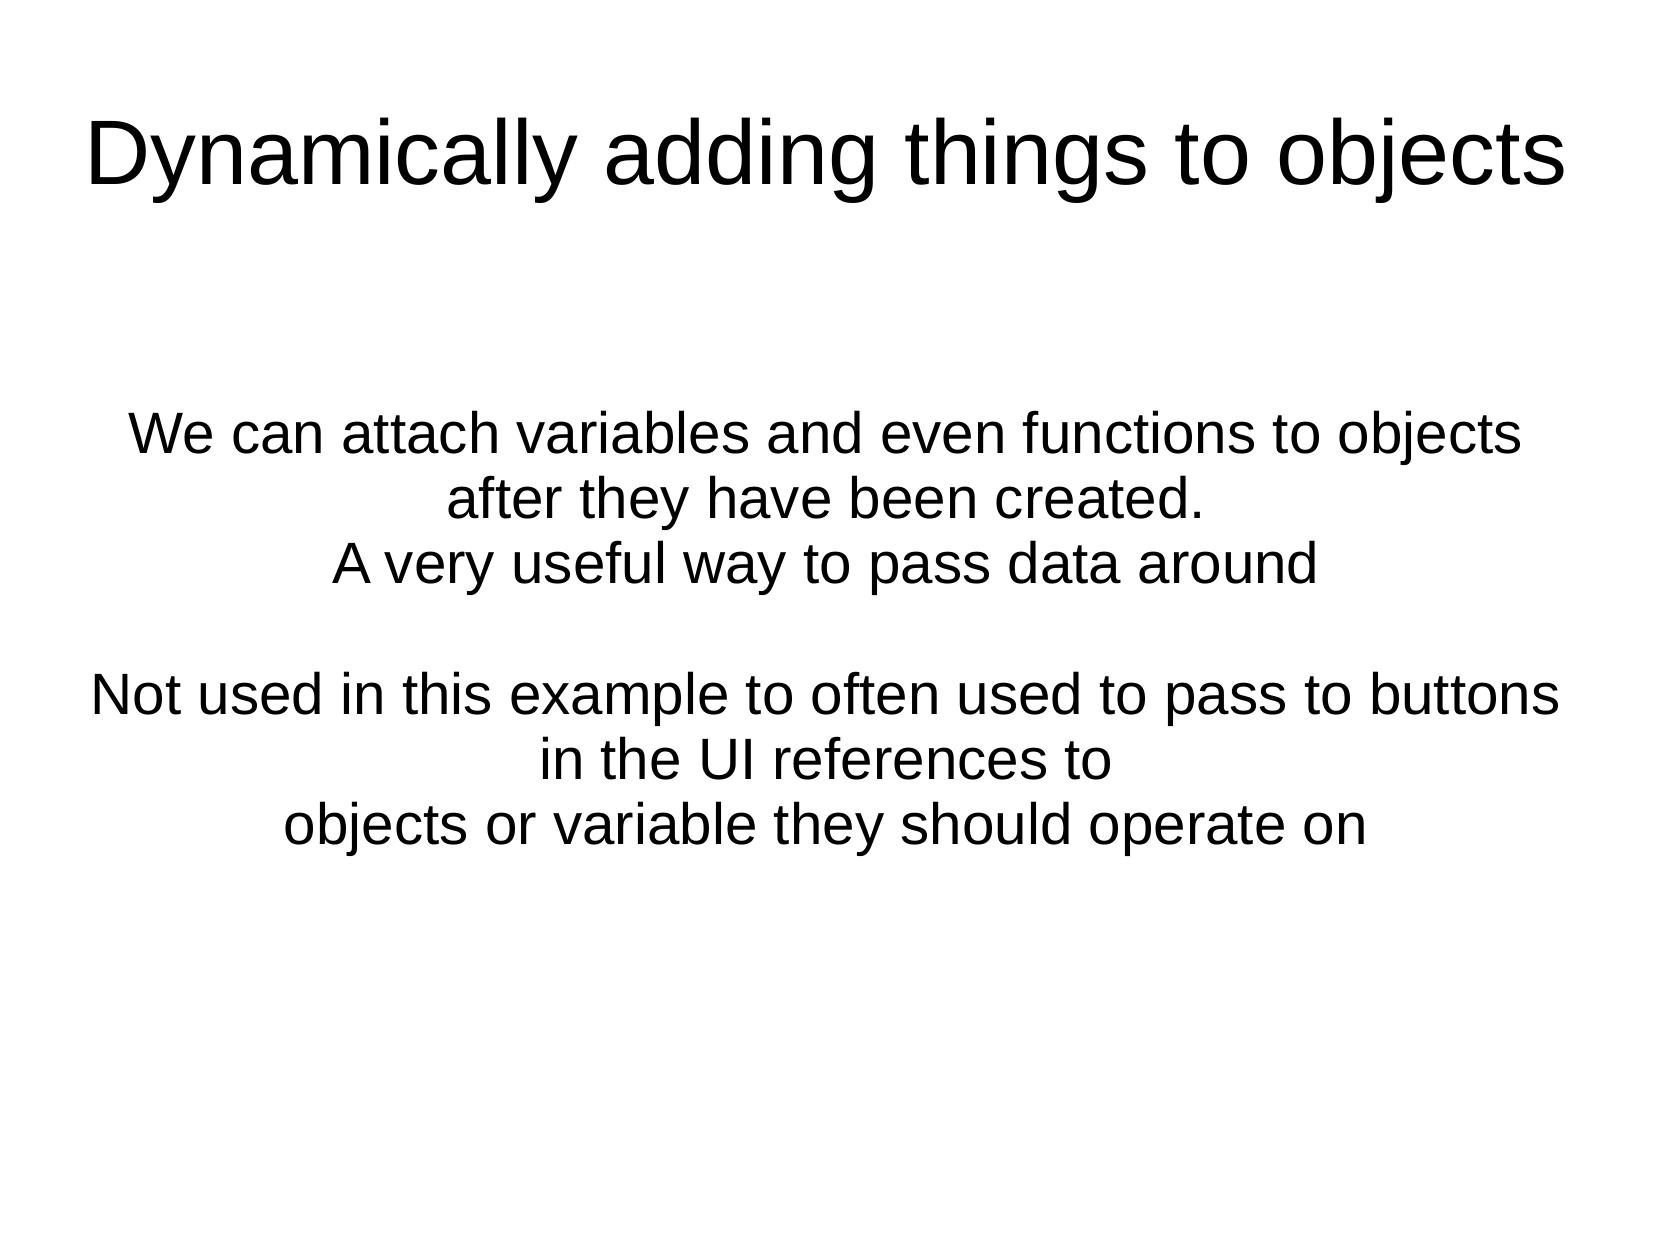

# Dynamically adding things to objects
We can attach variables and even functions to objects after they have been created.
A very useful way to pass data around
Not used in this example to often used to pass to buttons in the UI references to
objects or variable they should operate on